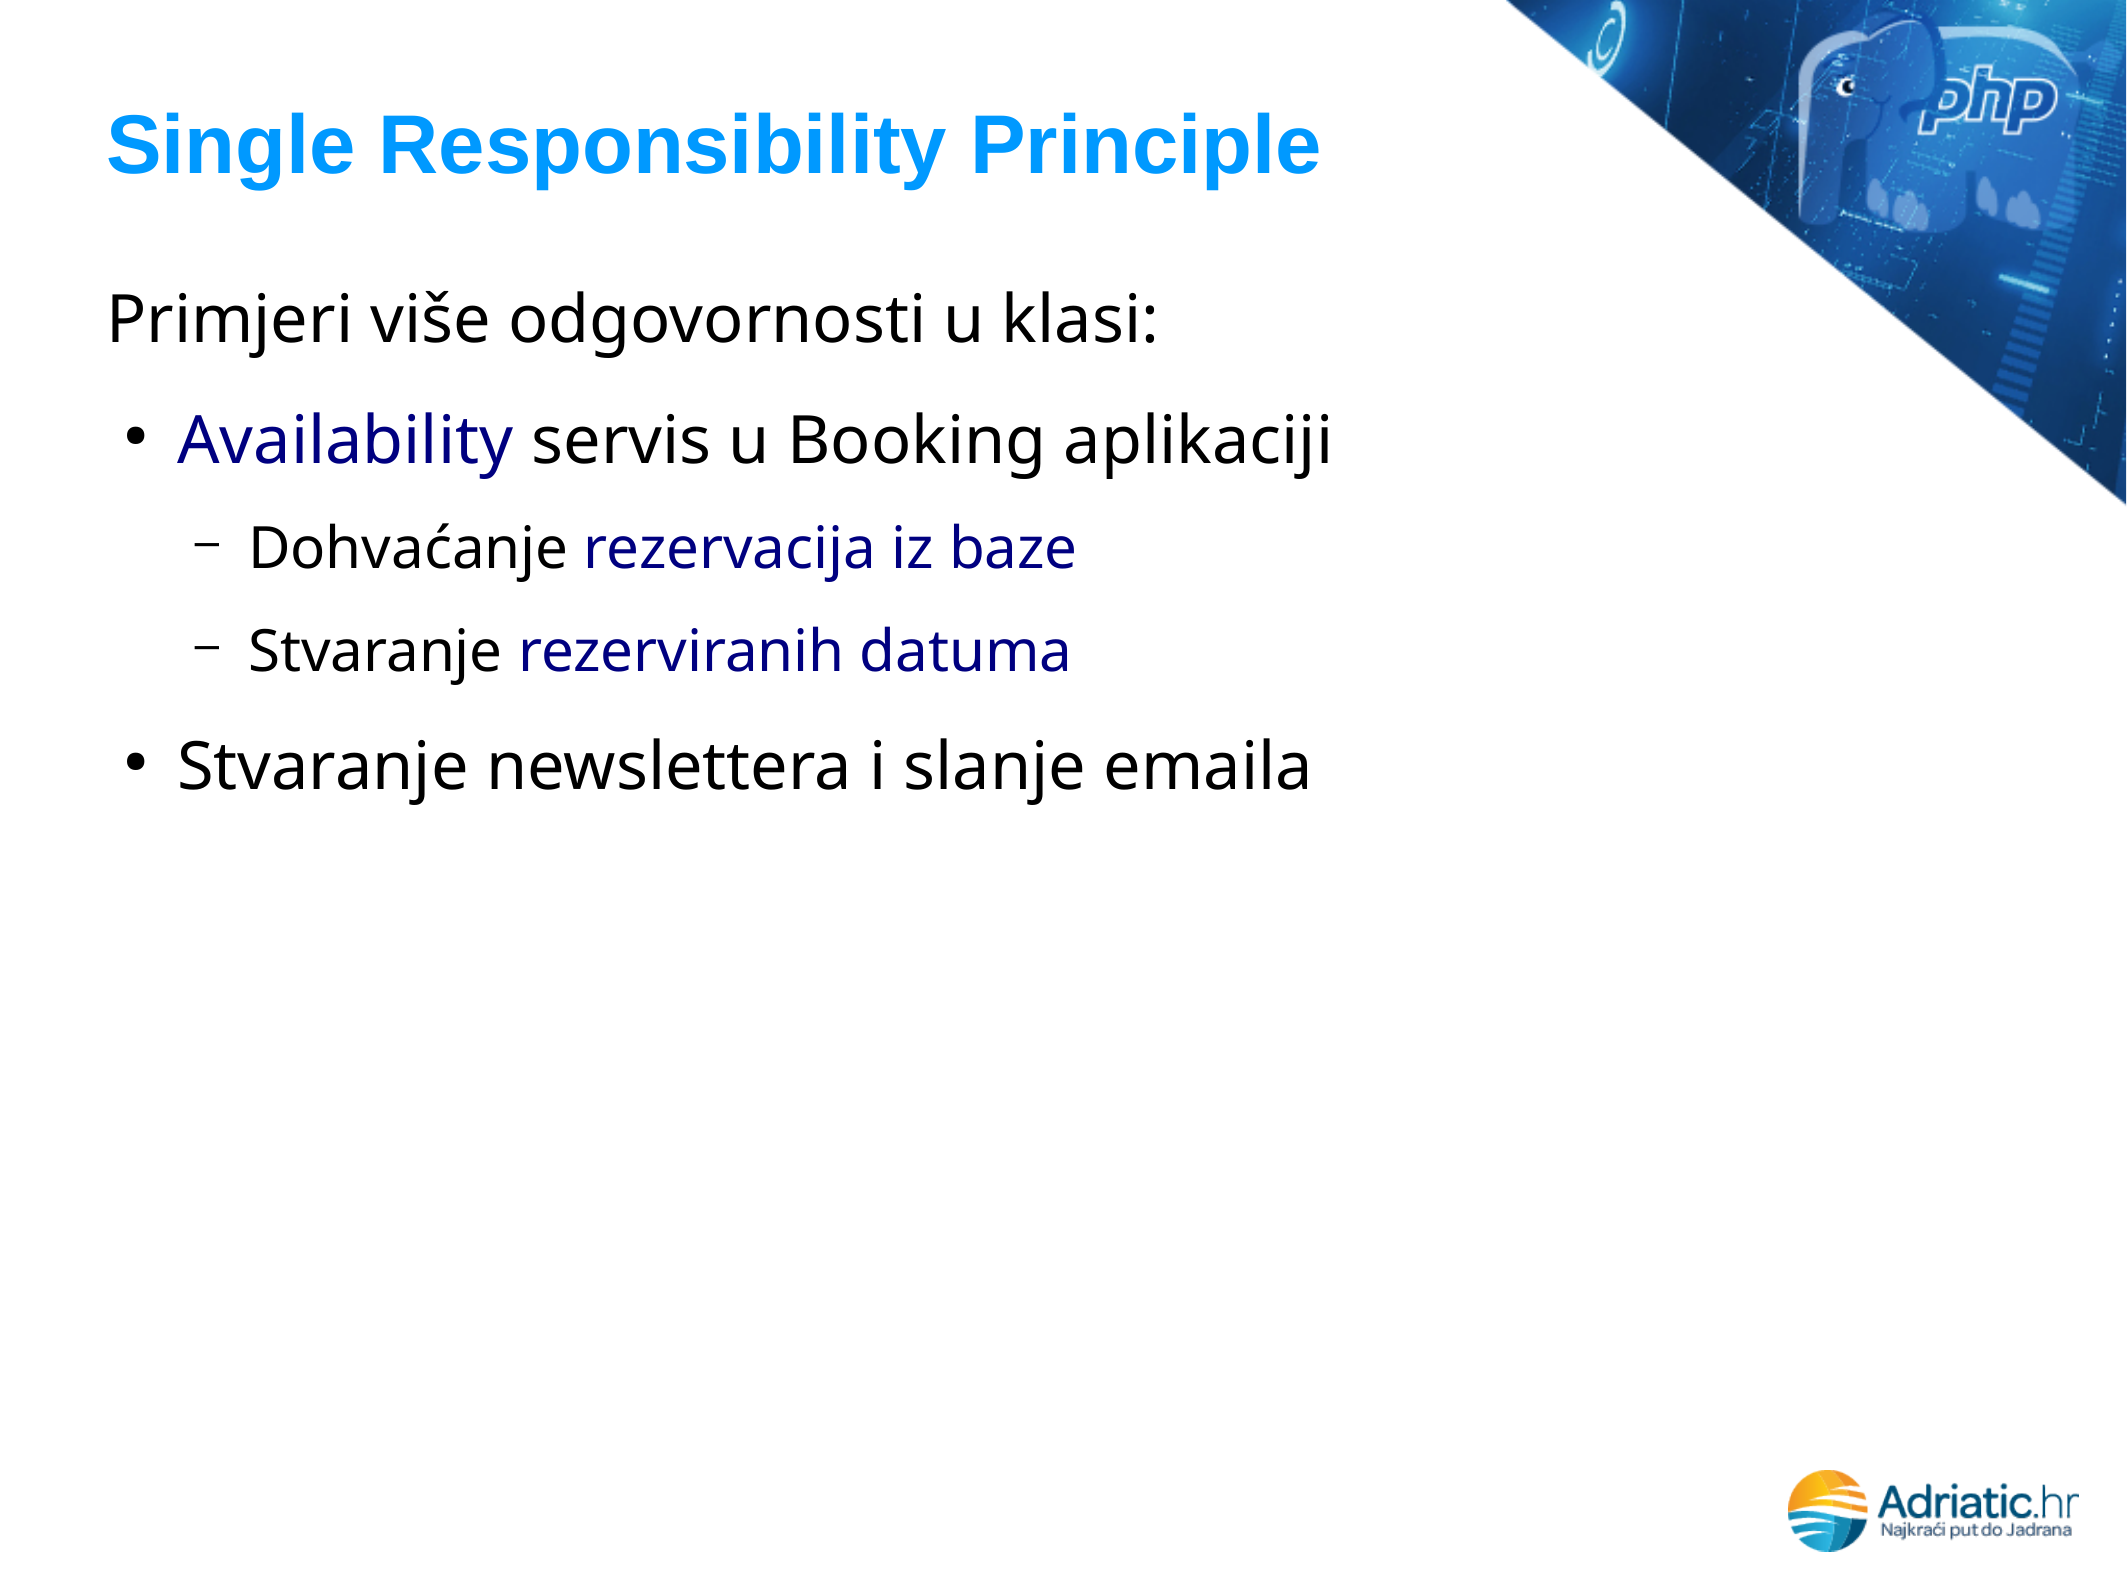

# Single Responsibility Principle
Primjeri više odgovornosti u klasi:
Availability servis u Booking aplikaciji
Dohvaćanje rezervacija iz baze
Stvaranje rezerviranih datuma
Stvaranje newslettera i slanje emaila